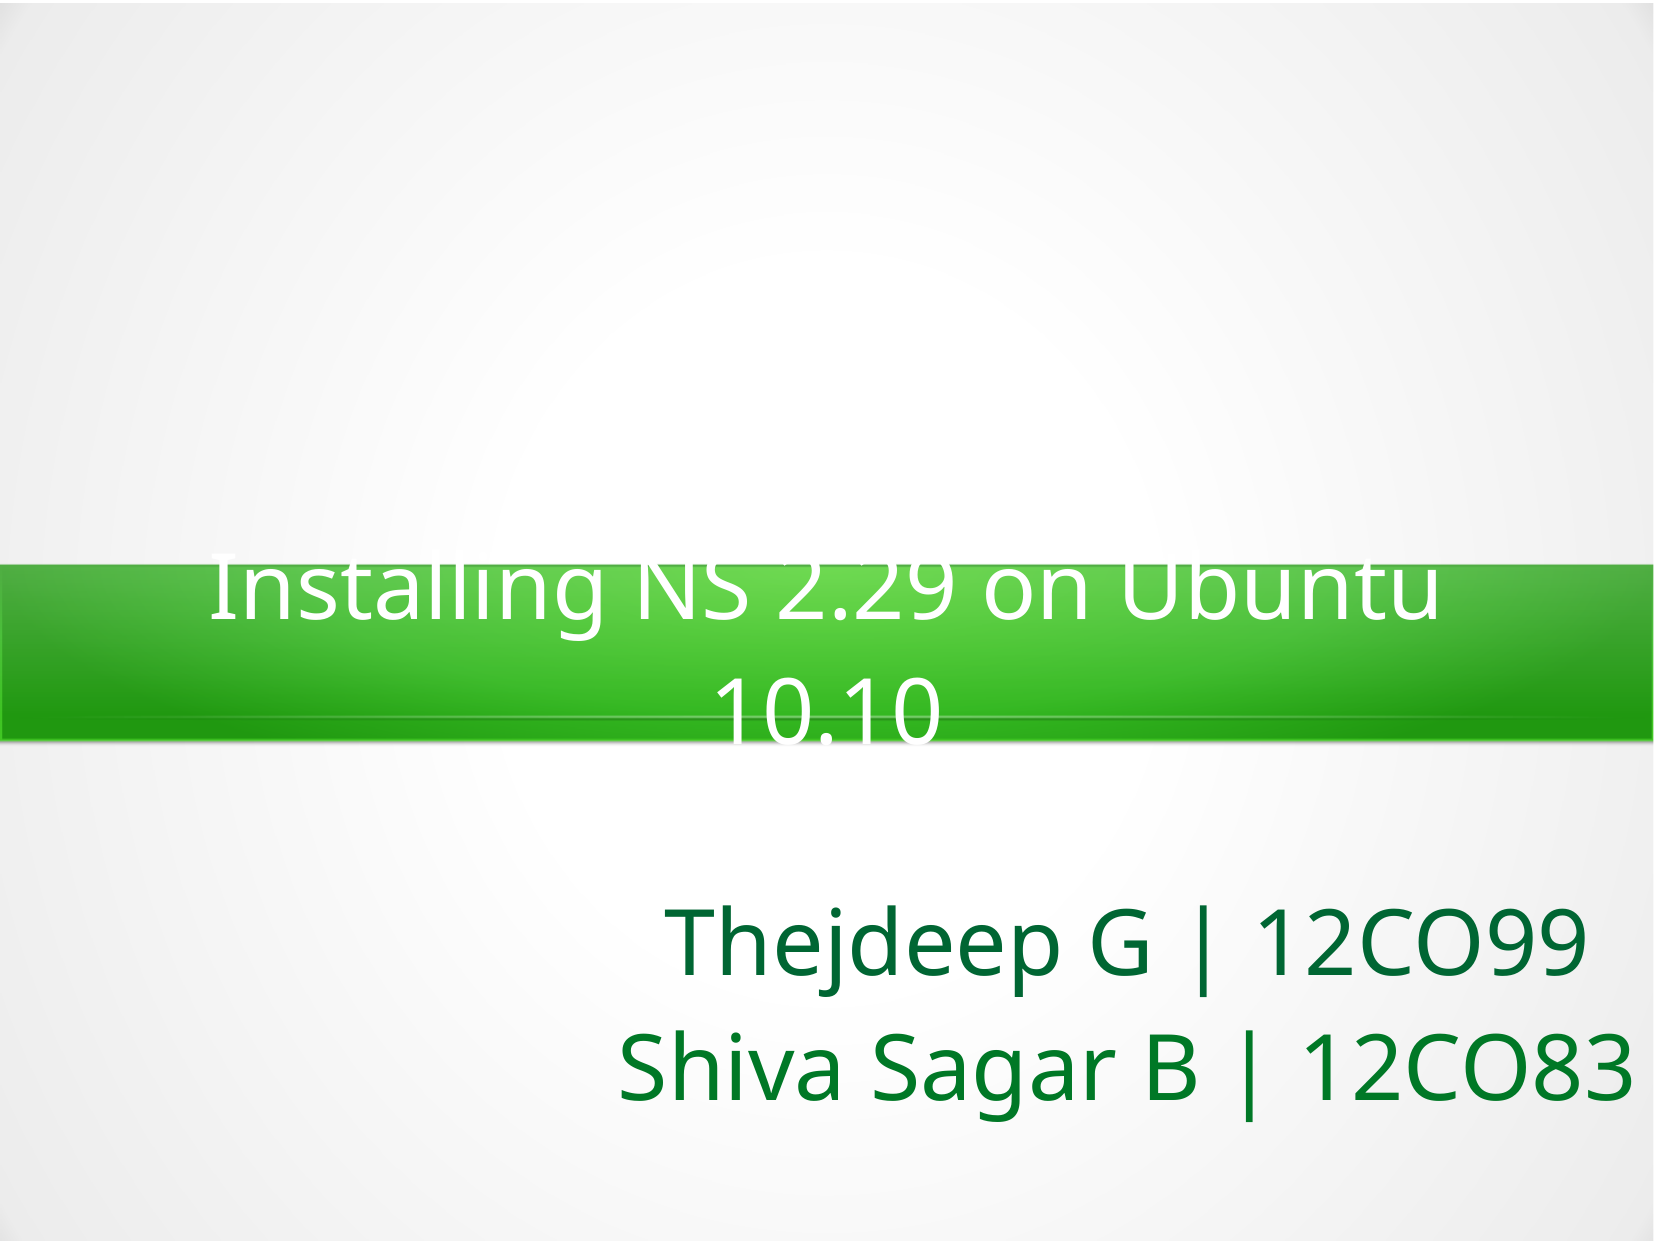

# Installing NS 2.29 on Ubuntu 10.10
Thejdeep G | 12CO99
Shiva Sagar B | 12CO83